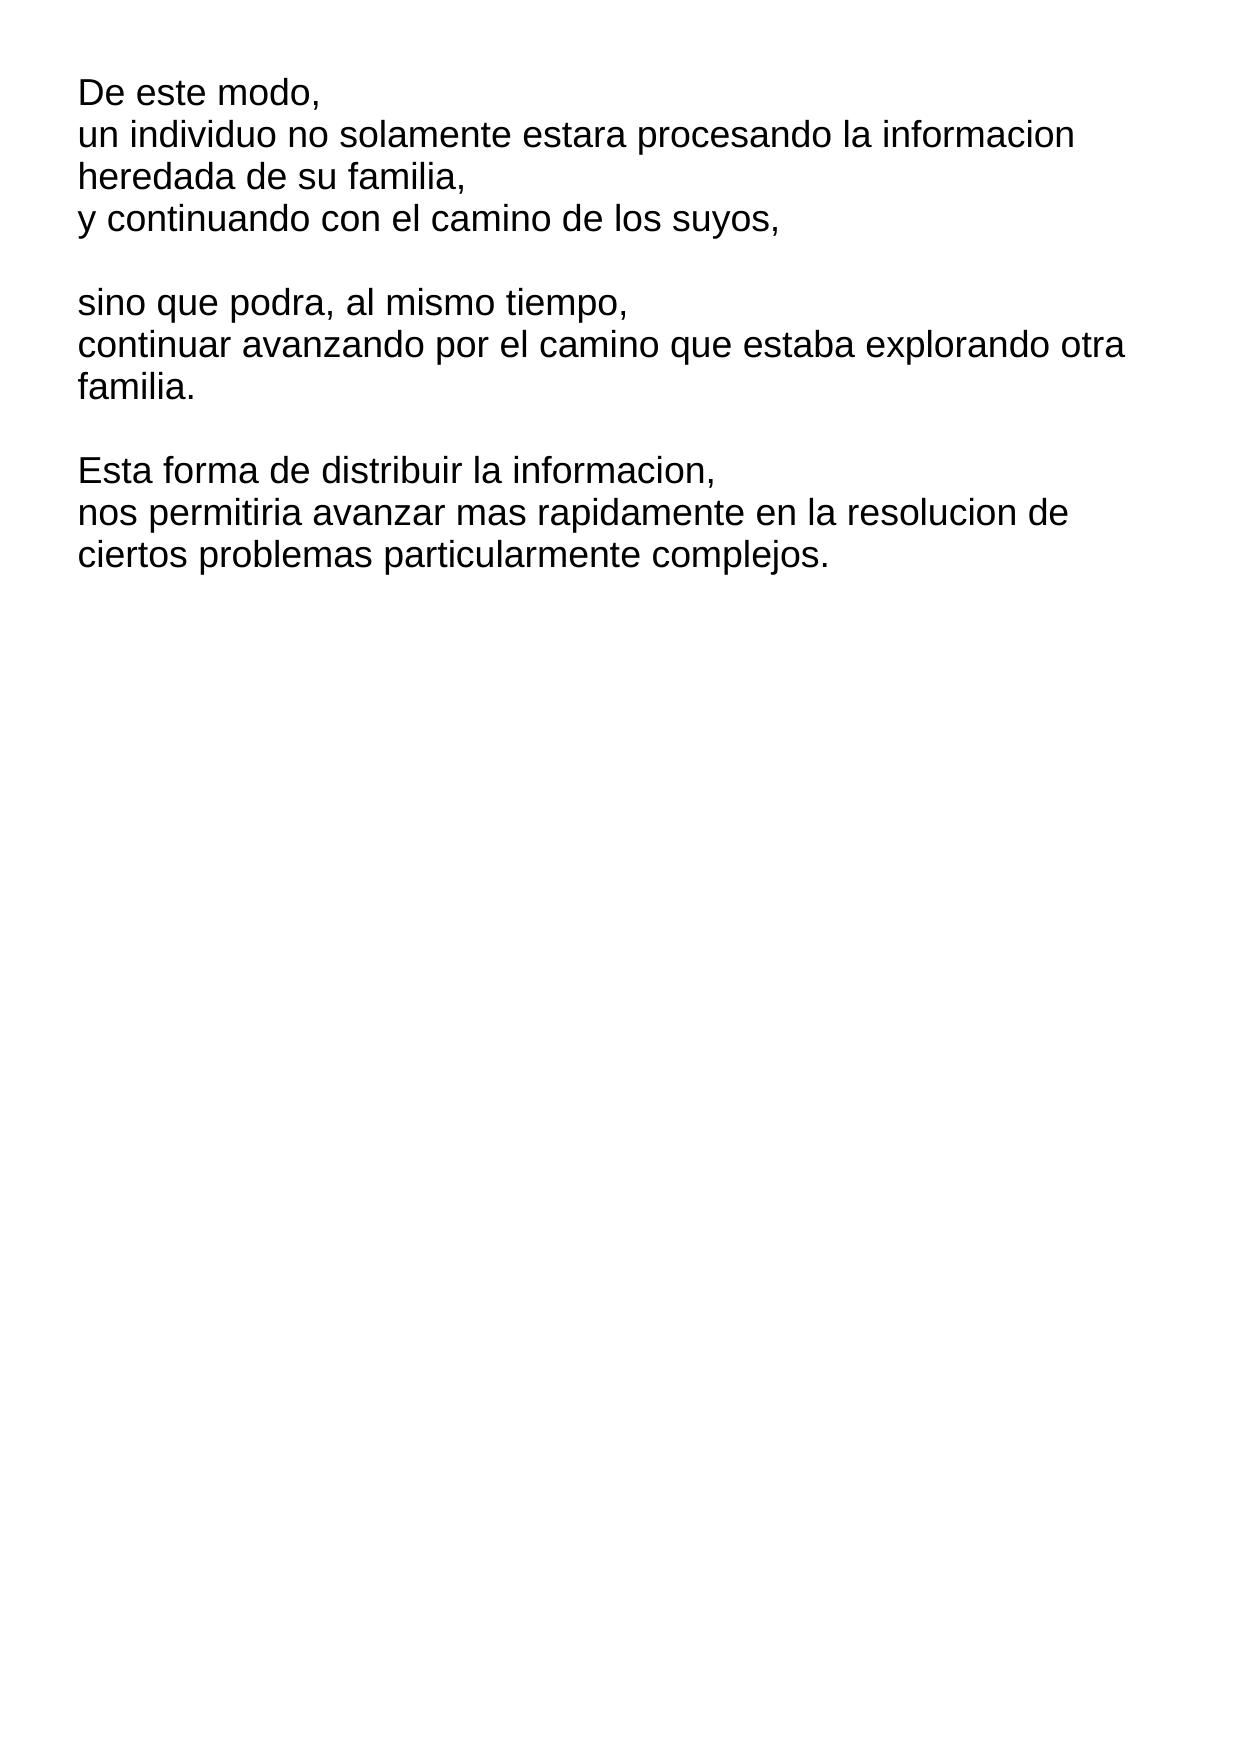

De este modo,
un individuo no solamente estara procesando la informacion heredada de su familia,
y continuando con el camino de los suyos,
sino que podra, al mismo tiempo,
continuar avanzando por el camino que estaba explorando otra familia.
Esta forma de distribuir la informacion,
nos permitiria avanzar mas rapidamente en la resolucion de ciertos problemas particularmente complejos.